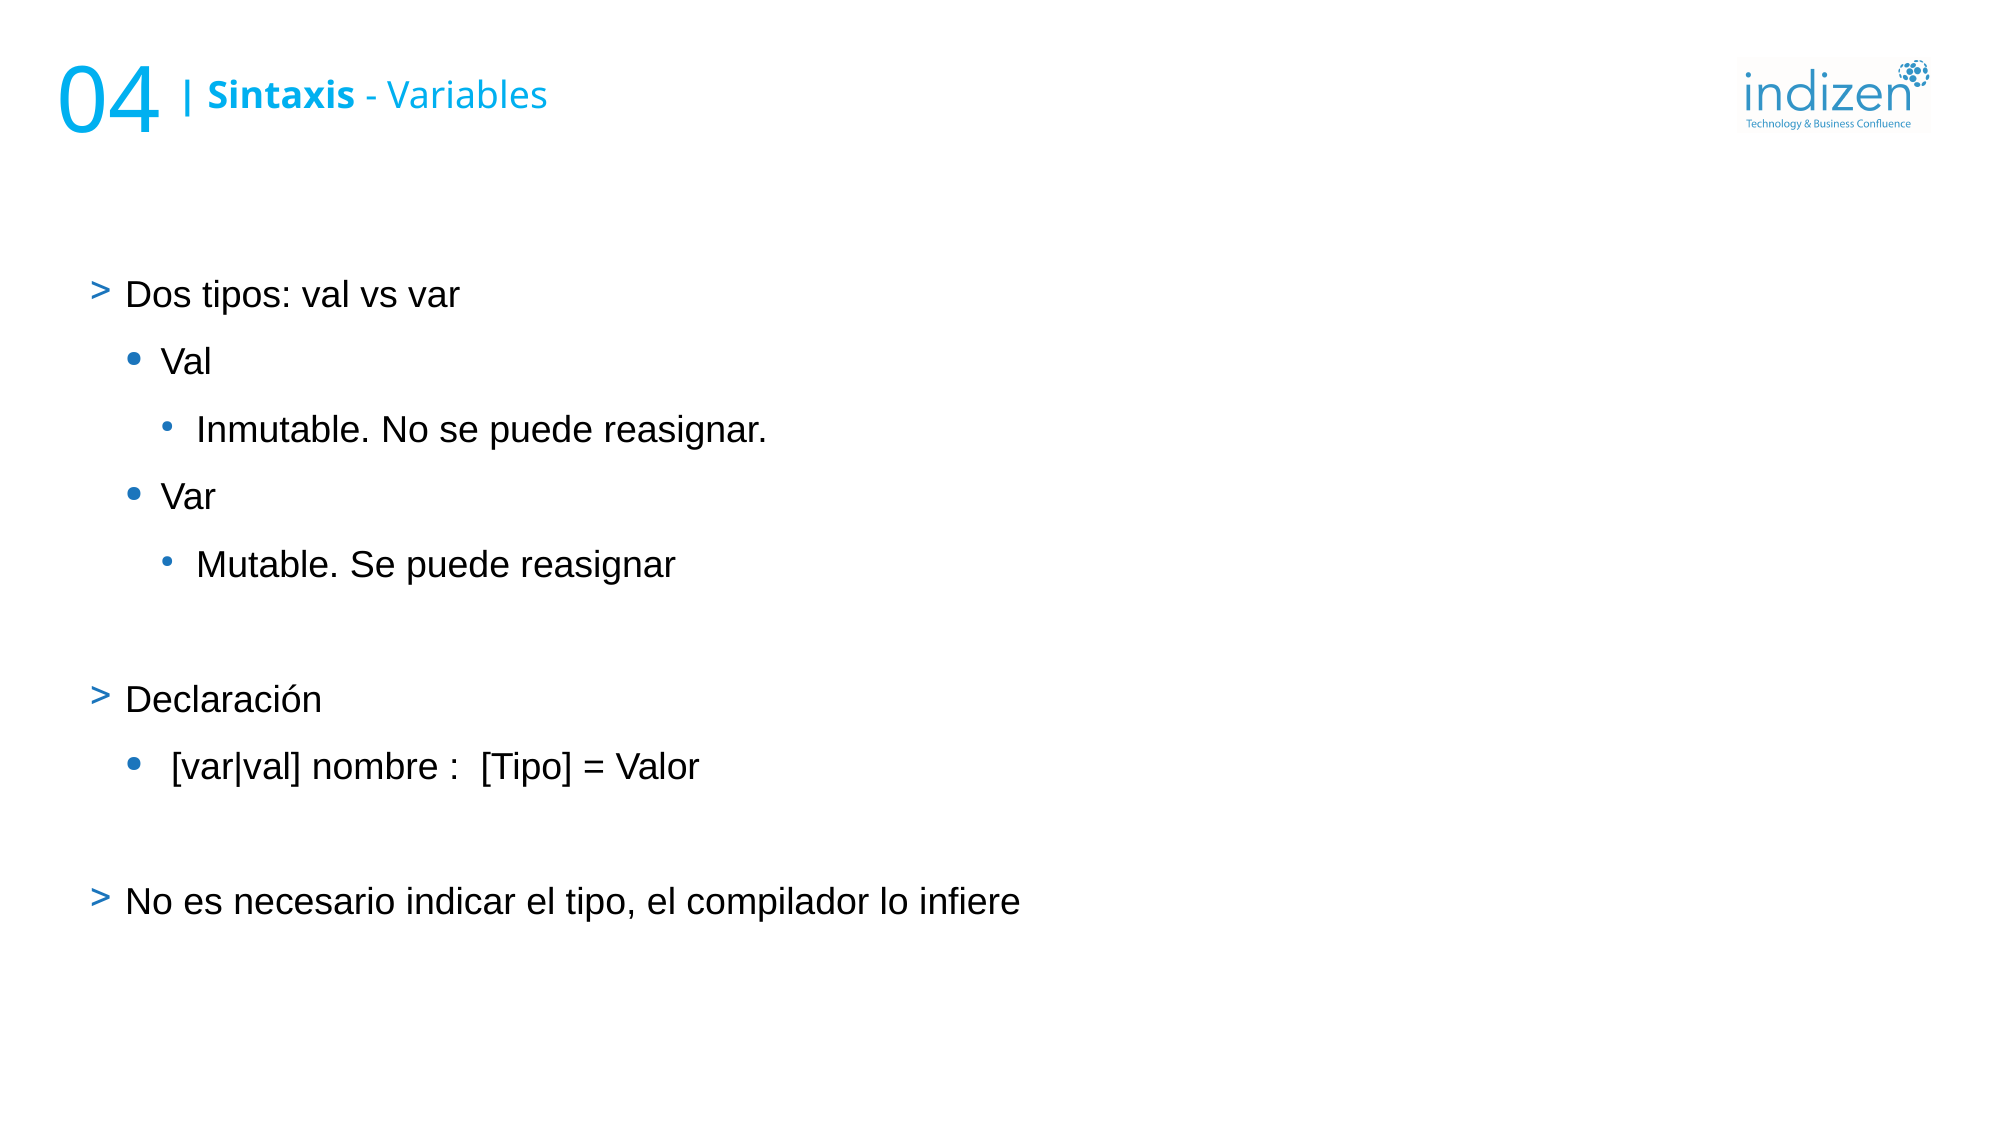

04
| Sintaxis - Variables
Dos tipos: val vs var
Val
Inmutable. No se puede reasignar.
Var
Mutable. Se puede reasignar
Declaración
 [var|val] nombre : [Tipo] = Valor
No es necesario indicar el tipo, el compilador lo infiere